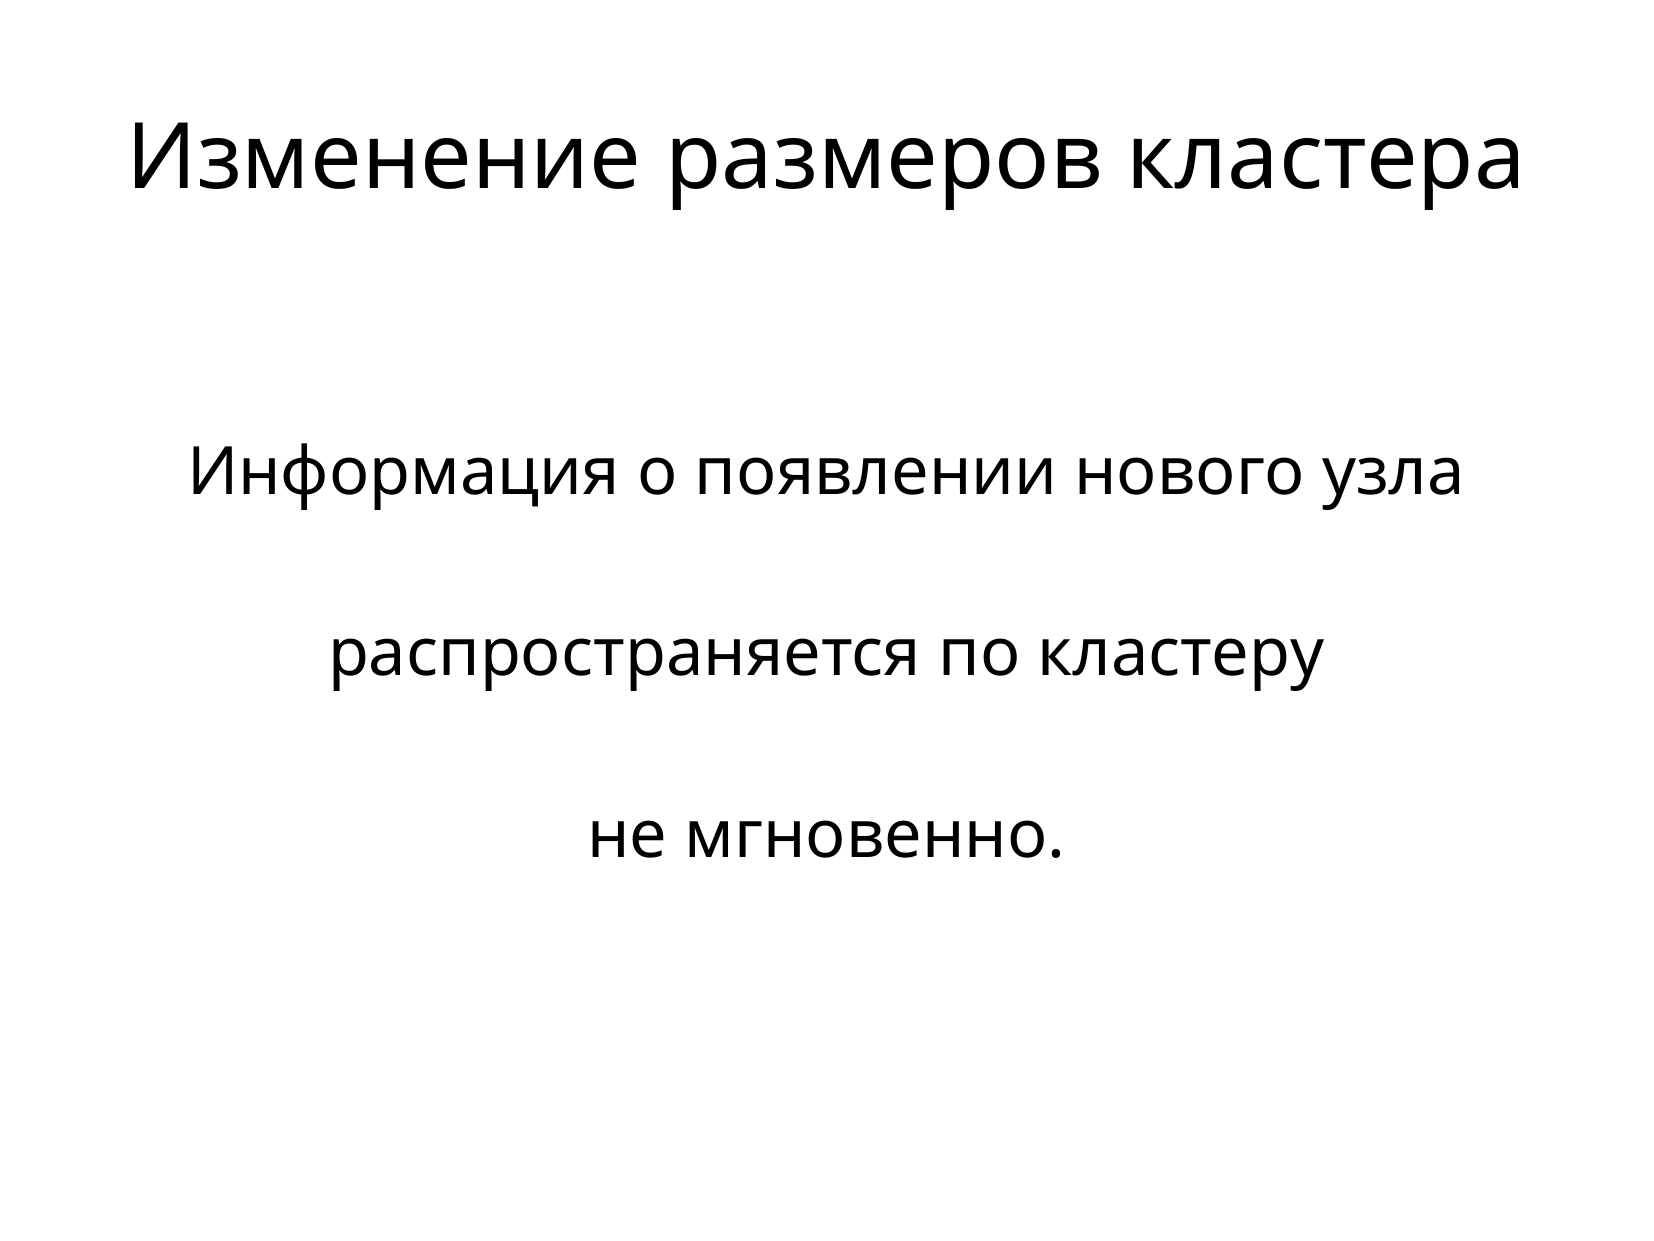

# Изменение размеров кластера
Информация о появлении нового узла
распространяется по кластеру
не мгновенно.